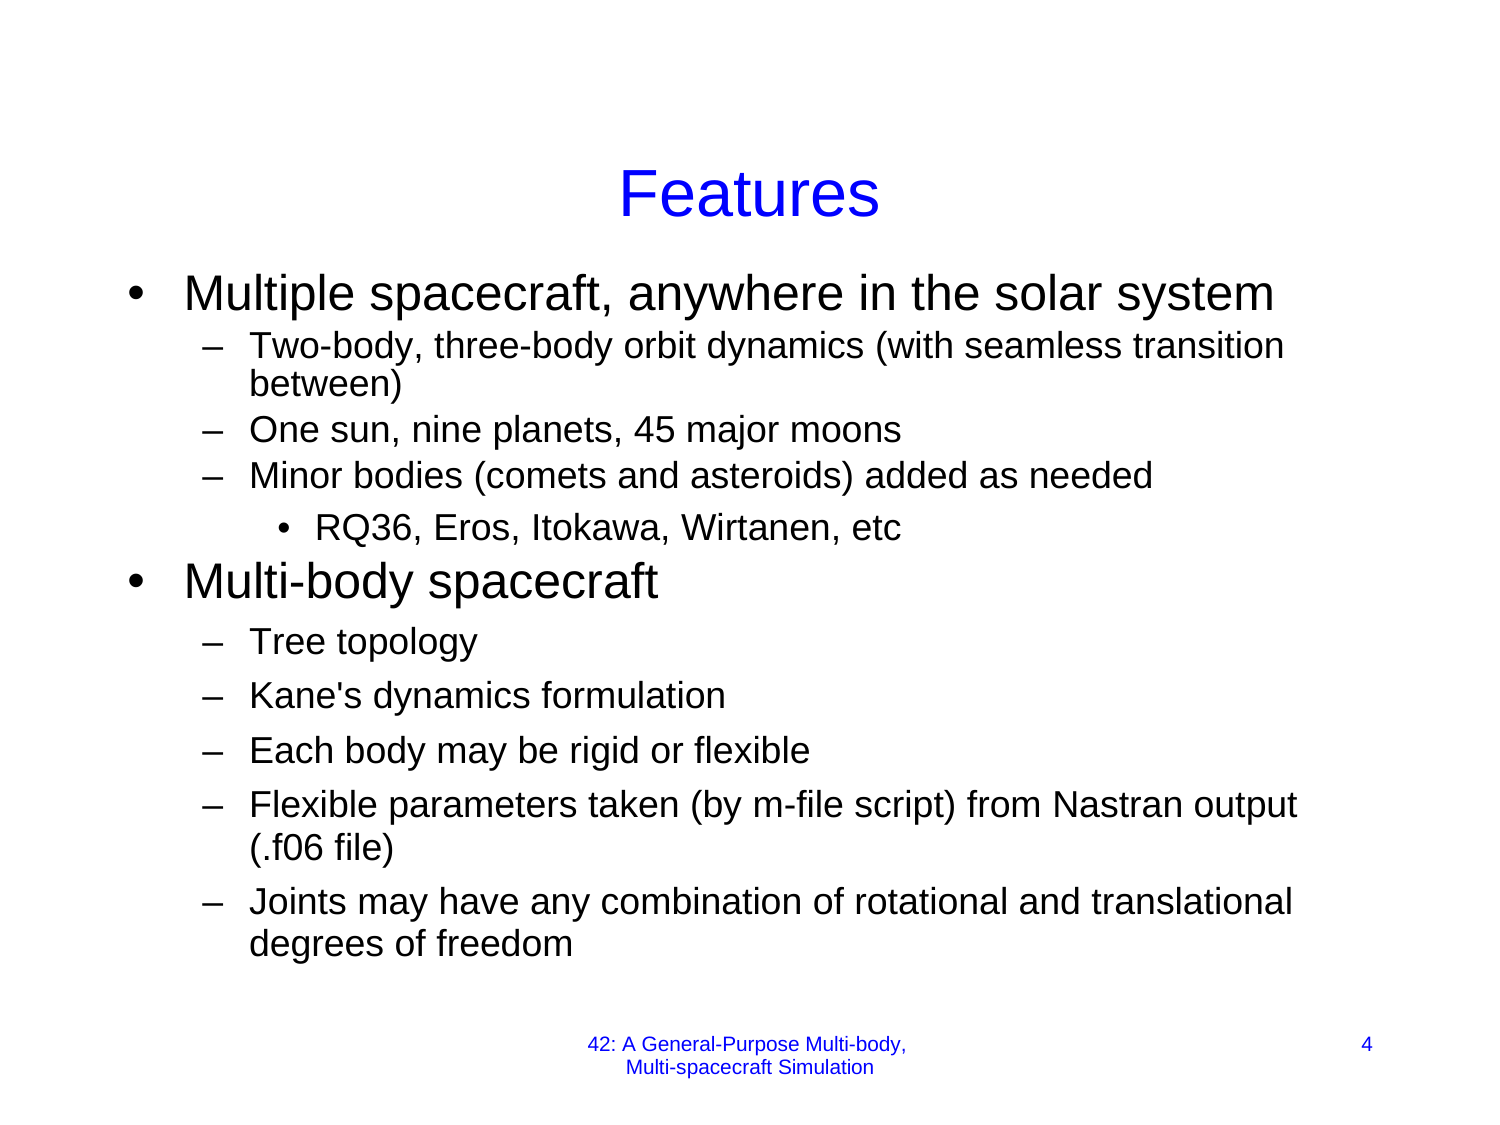

# Features
Multiple spacecraft, anywhere in the solar system
Two-body, three-body orbit dynamics (with seamless transition between)
One sun, nine planets, 45 major moons
Minor bodies (comets and asteroids) added as needed
RQ36, Eros, Itokawa, Wirtanen, etc
Multi-body spacecraft
Tree topology
Kane's dynamics formulation
Each body may be rigid or flexible
Flexible parameters taken (by m-file script) from Nastran output (.f06 file)
Joints may have any combination of rotational and translational degrees of freedom
42: The Mostly Harmless Simulation
4